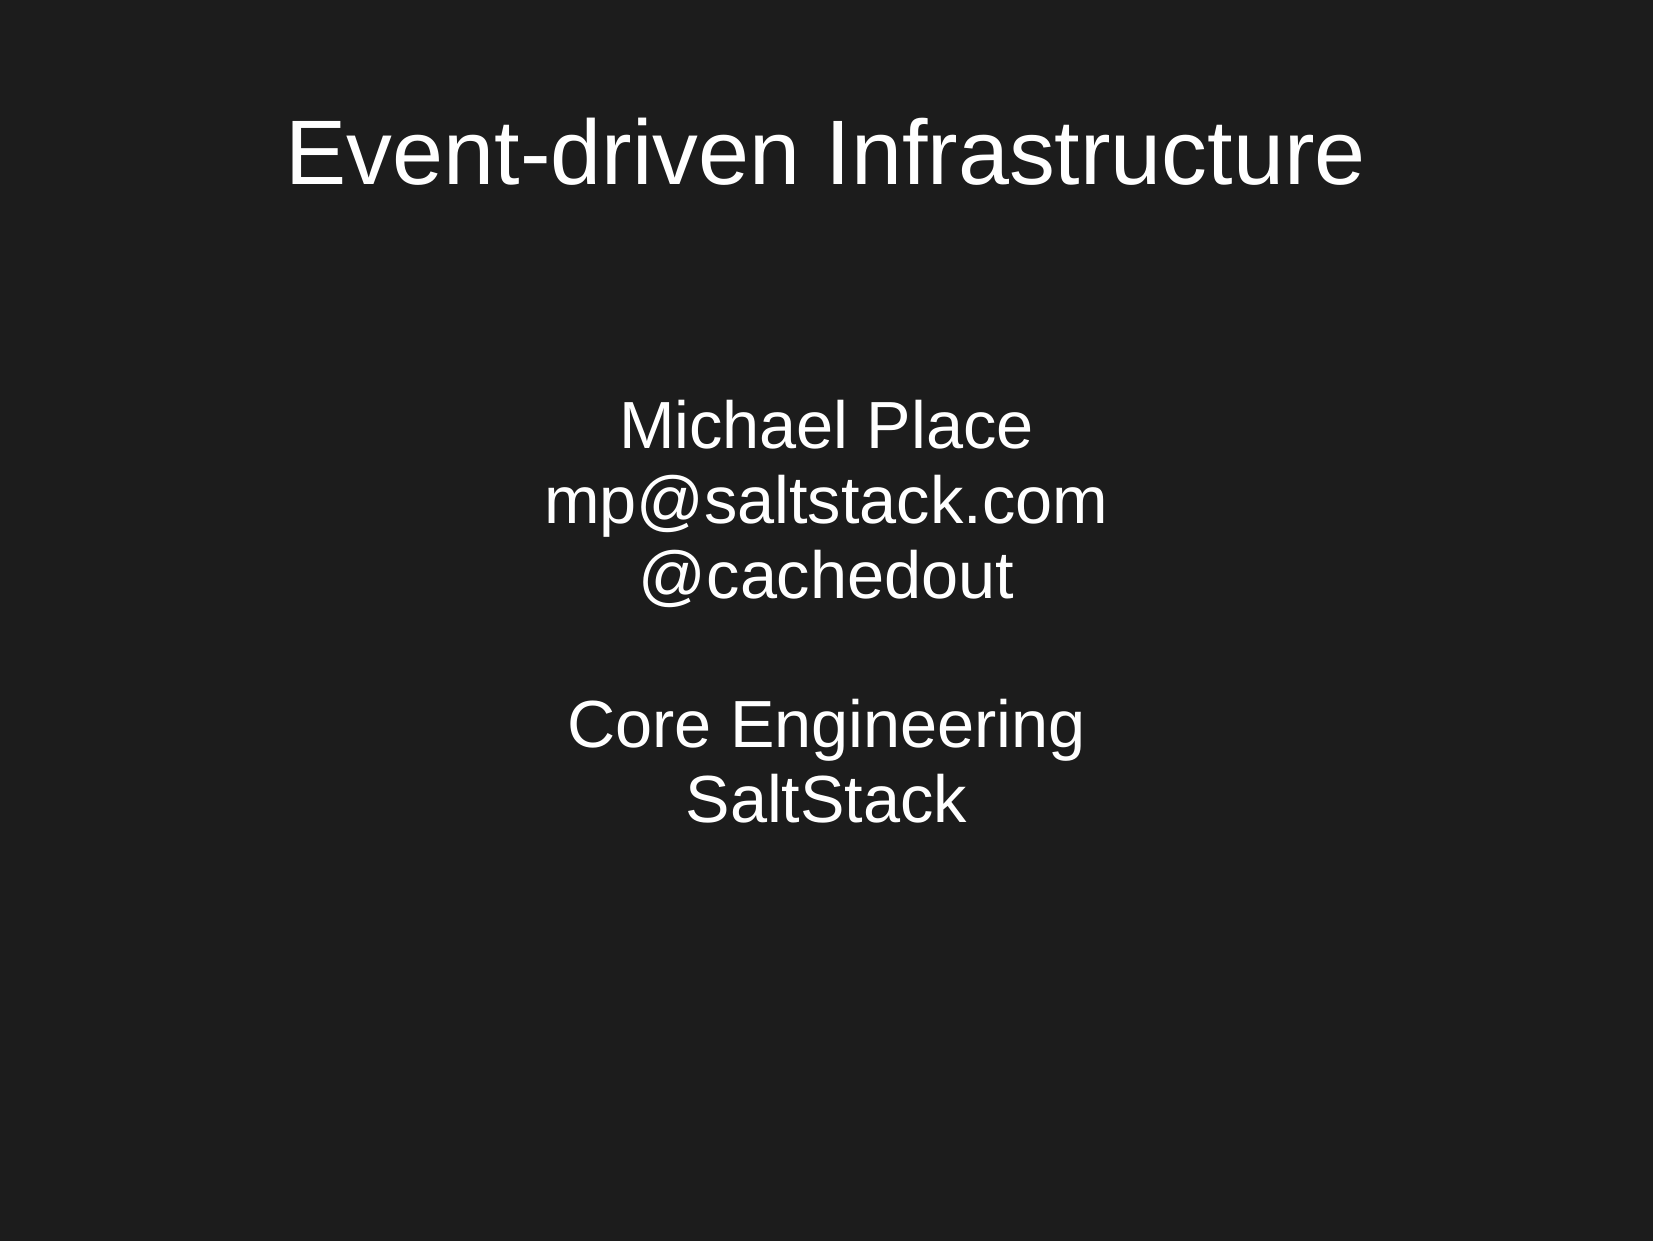

# Event-driven Infrastructure
Michael Place
mp@saltstack.com
@cachedout
Core Engineering
SaltStack